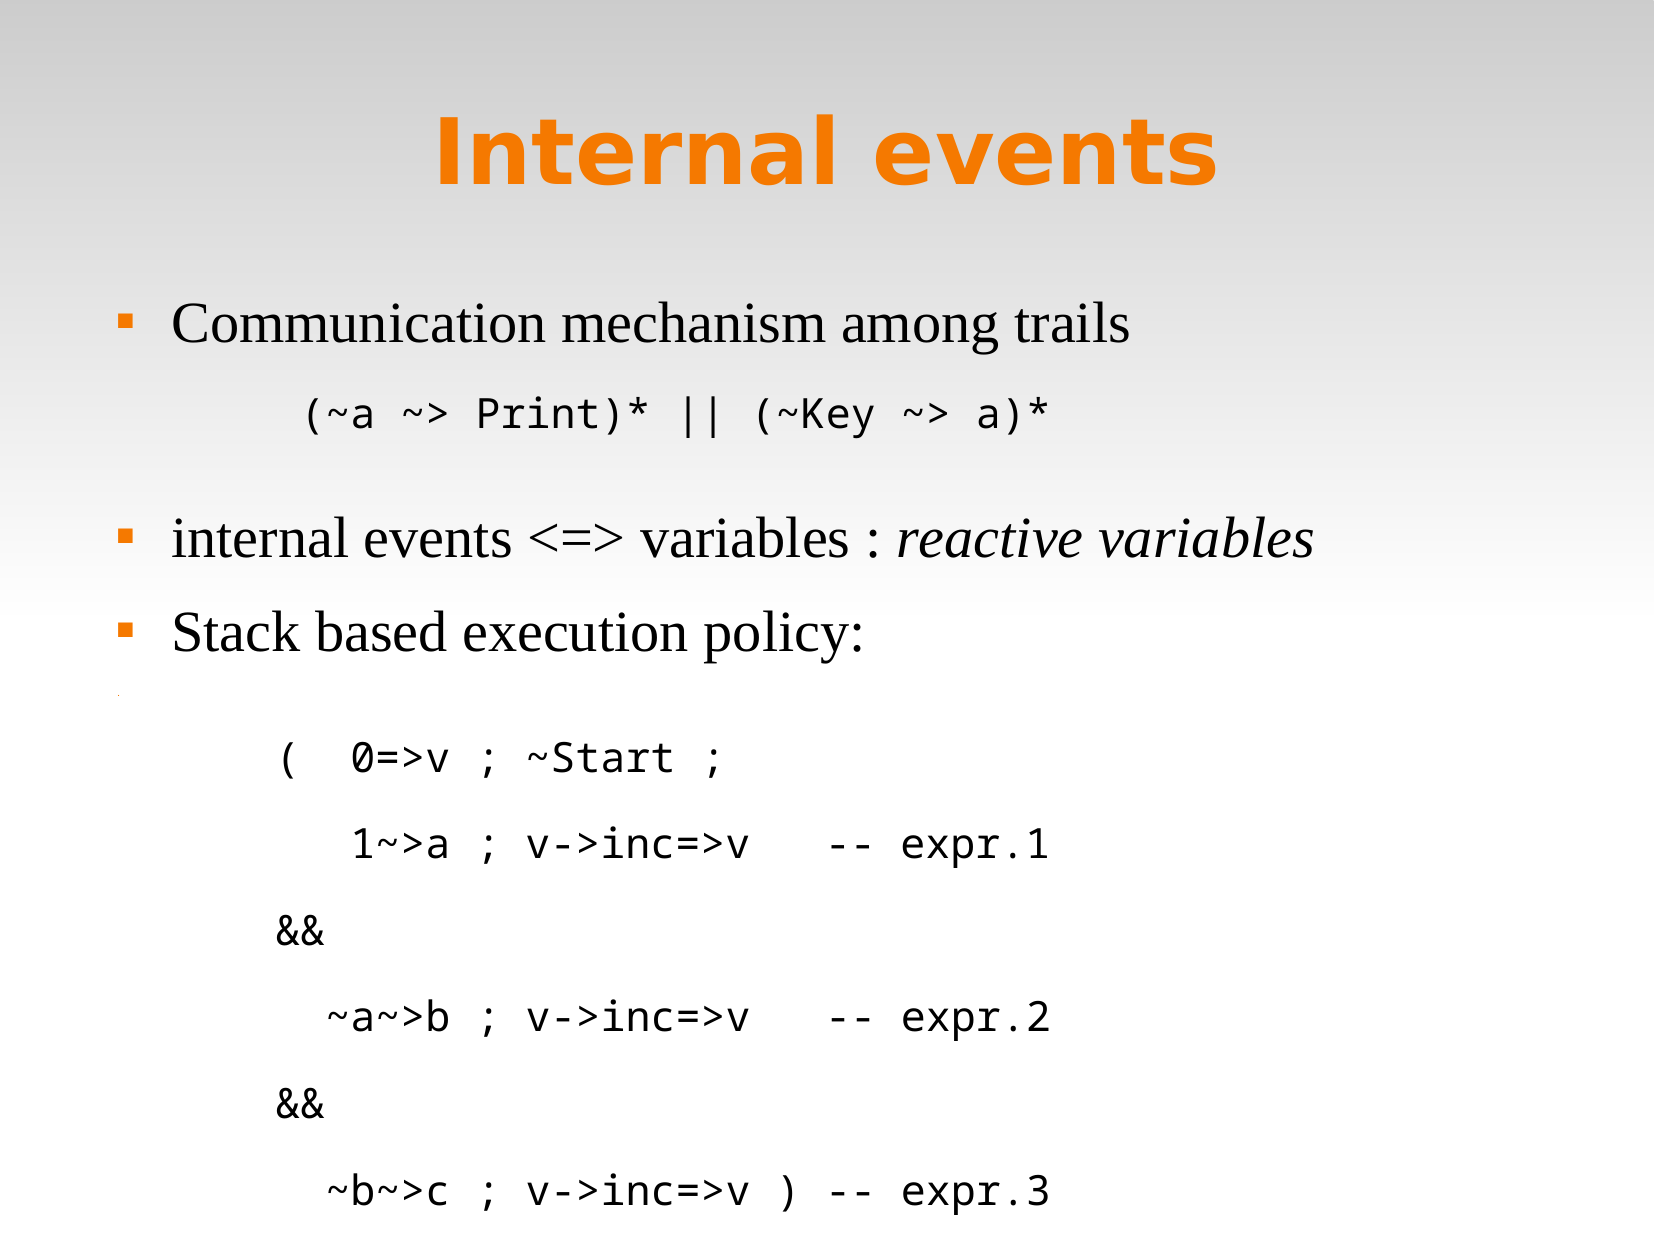

# Internal events
Communication mechanism among trails
 (~a ~> Print)* || (~Key ~> a)*
internal events <=> variables : reactive variables
Stack based execution policy:
 ( 0=>v ; ~Start ;
 1~>a ; v->inc=>v -- expr.1
 &&
 ~a~>b ; v->inc=>v -- expr.2
 &&
 ~b~>c ; v->inc=>v ) -- expr.3